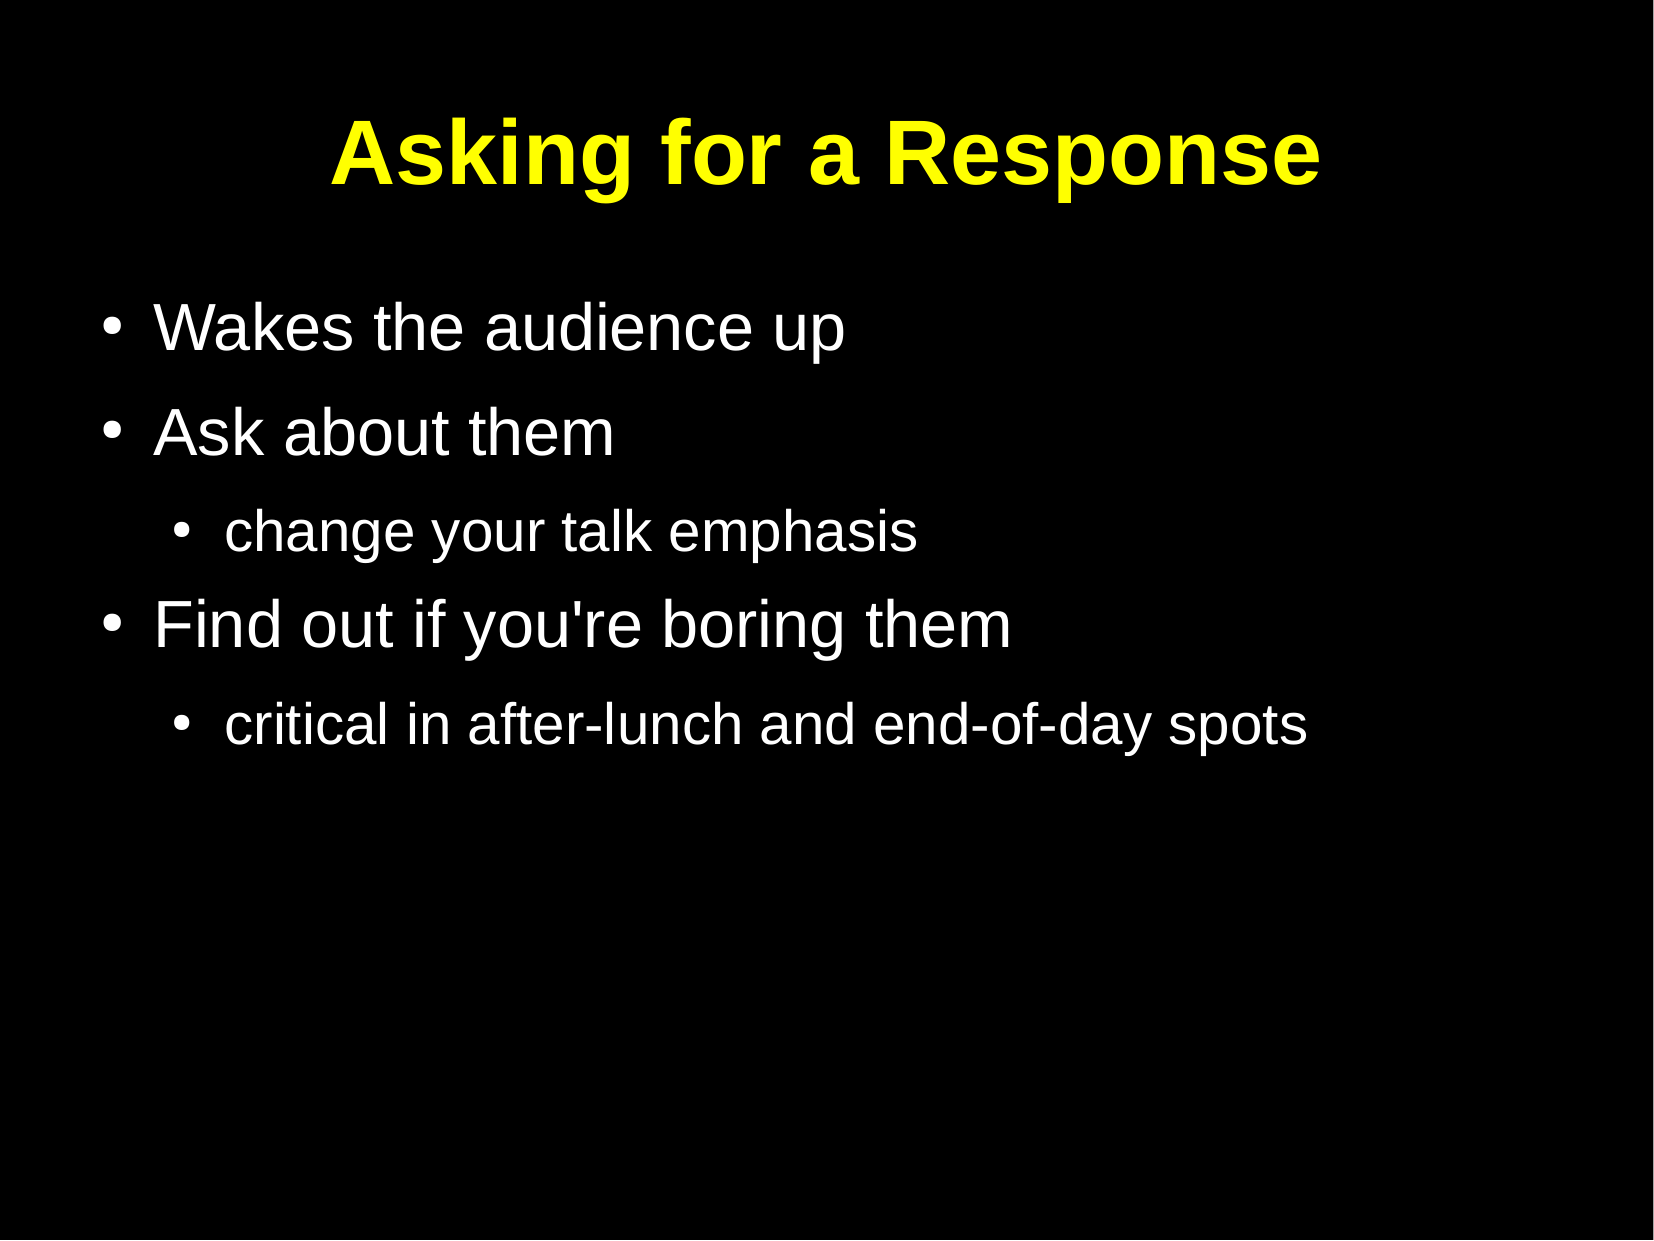

# Asking for a Response
Wakes the audience up
Ask about them
change your talk emphasis
Find out if you're boring them
critical in after-lunch and end-of-day spots